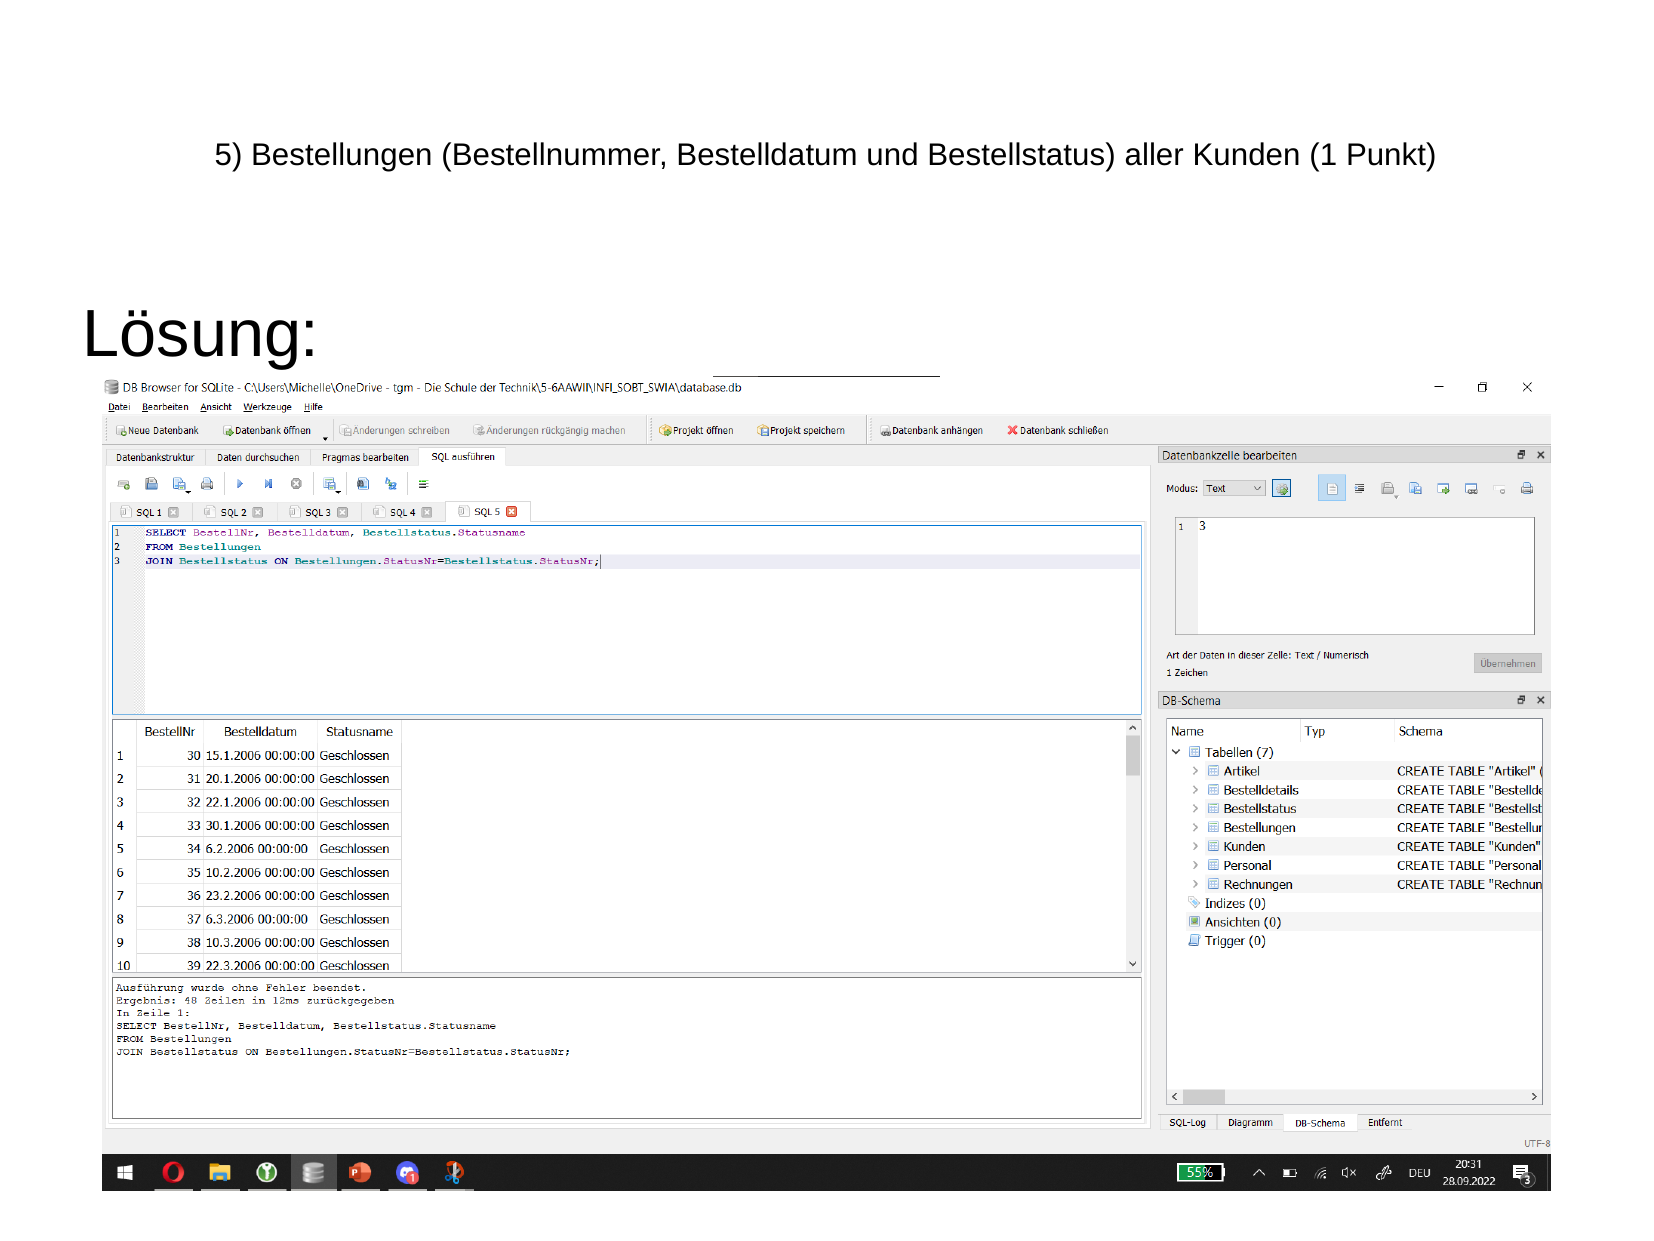

# 5) Bestellungen (Bestellnummer, Bestelldatum und Bestellstatus) aller Kunden (1 Punkt)
Lösung: